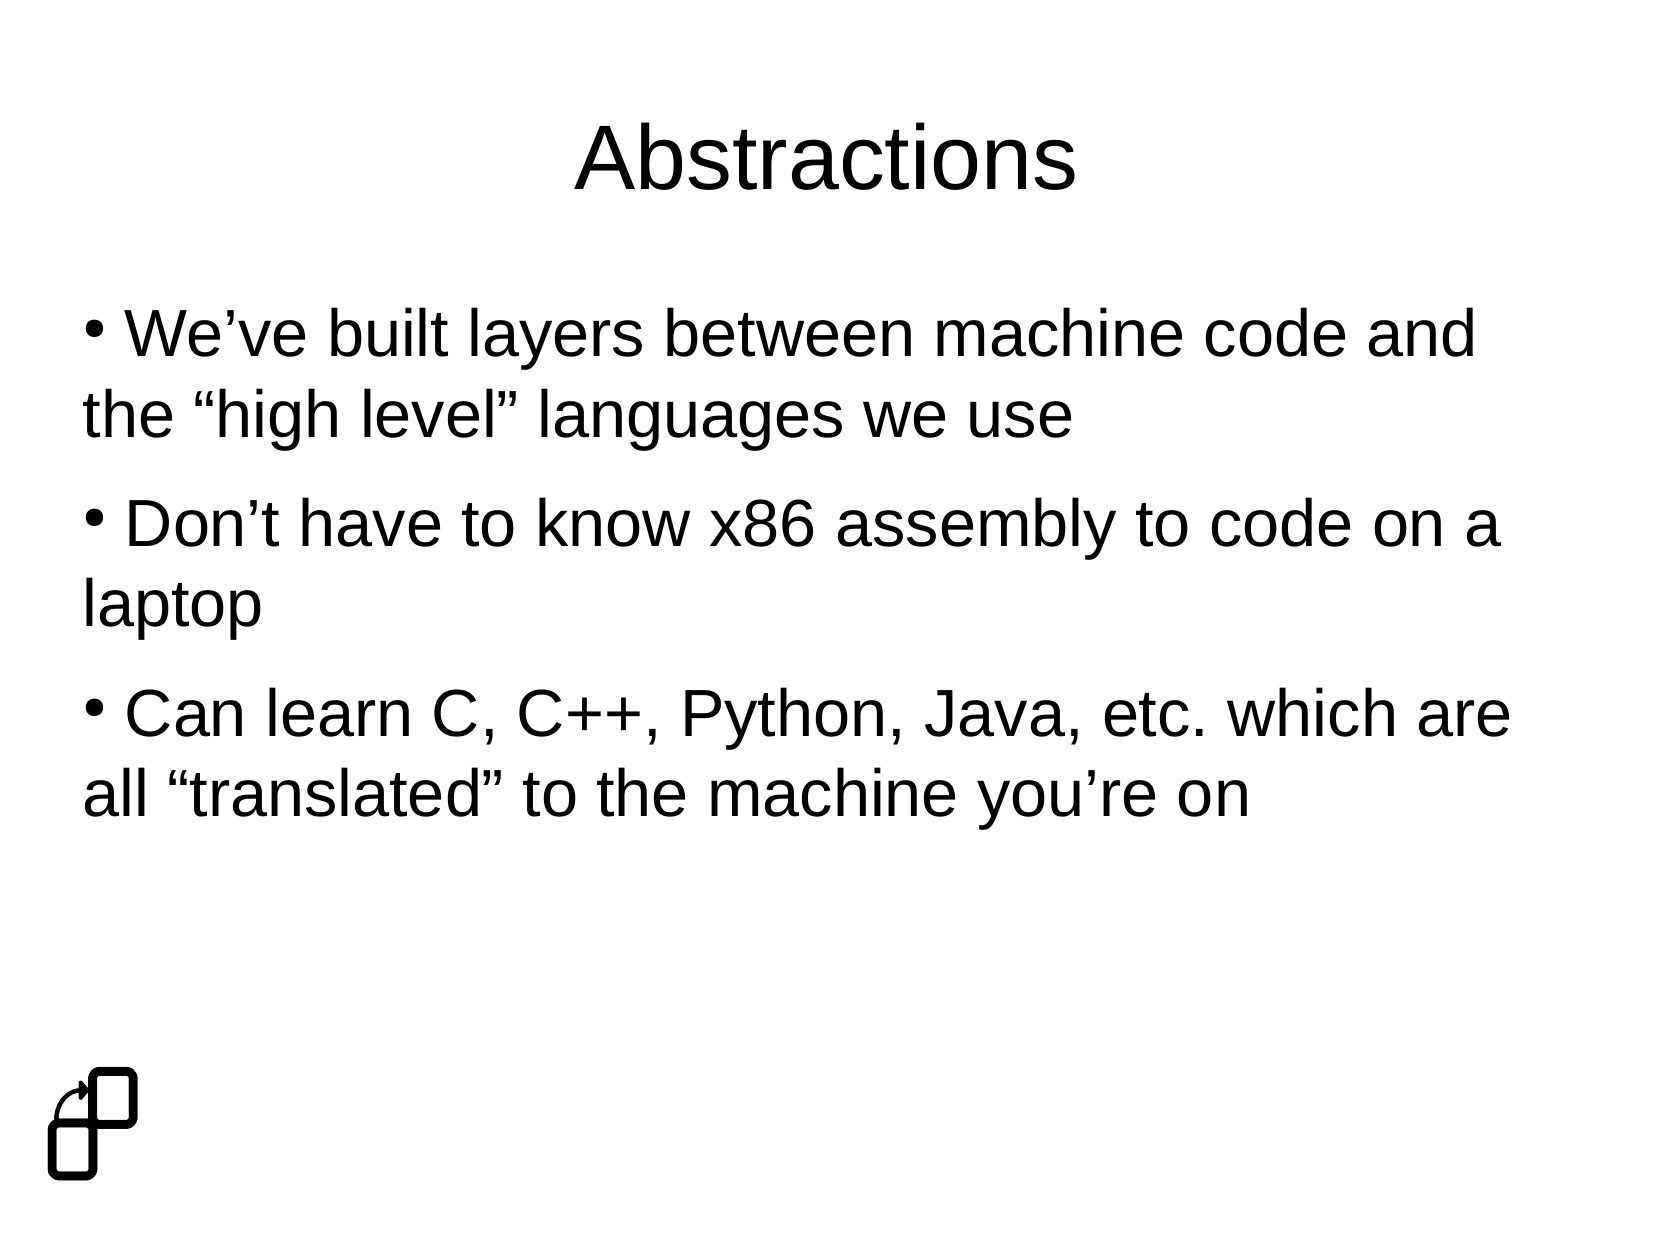

Abstractions
# We’ve built layers between machine code and the “high level” languages we use
 Don’t have to know x86 assembly to code on a laptop
 Can learn C, C++, Python, Java, etc. which are all “translated” to the machine you’re on